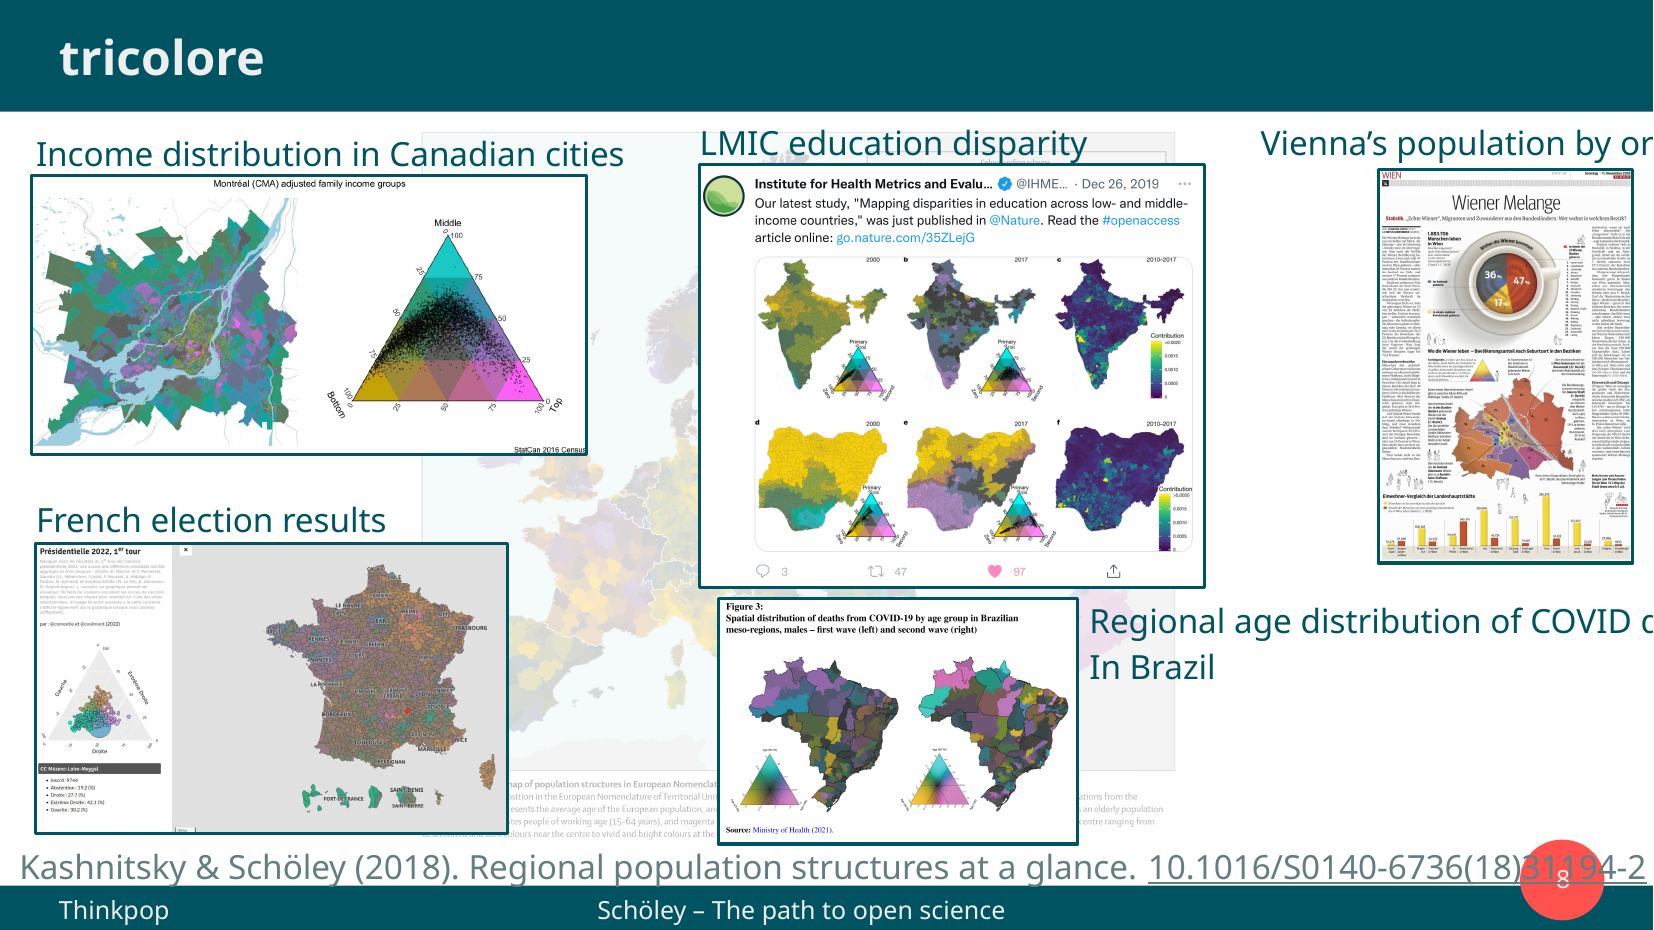

# tricolore
LMIC education disparity
Vienna’s population by origin
Income distribution in Canadian cities
French election results
Regional age distribution of COVID deaths
In Brazil
8
Kashnitsky & Schöley (2018). Regional population structures at a glance. 10.1016/S0140-6736(18)31194-2
Thinkpop
Schöley – The path to open science